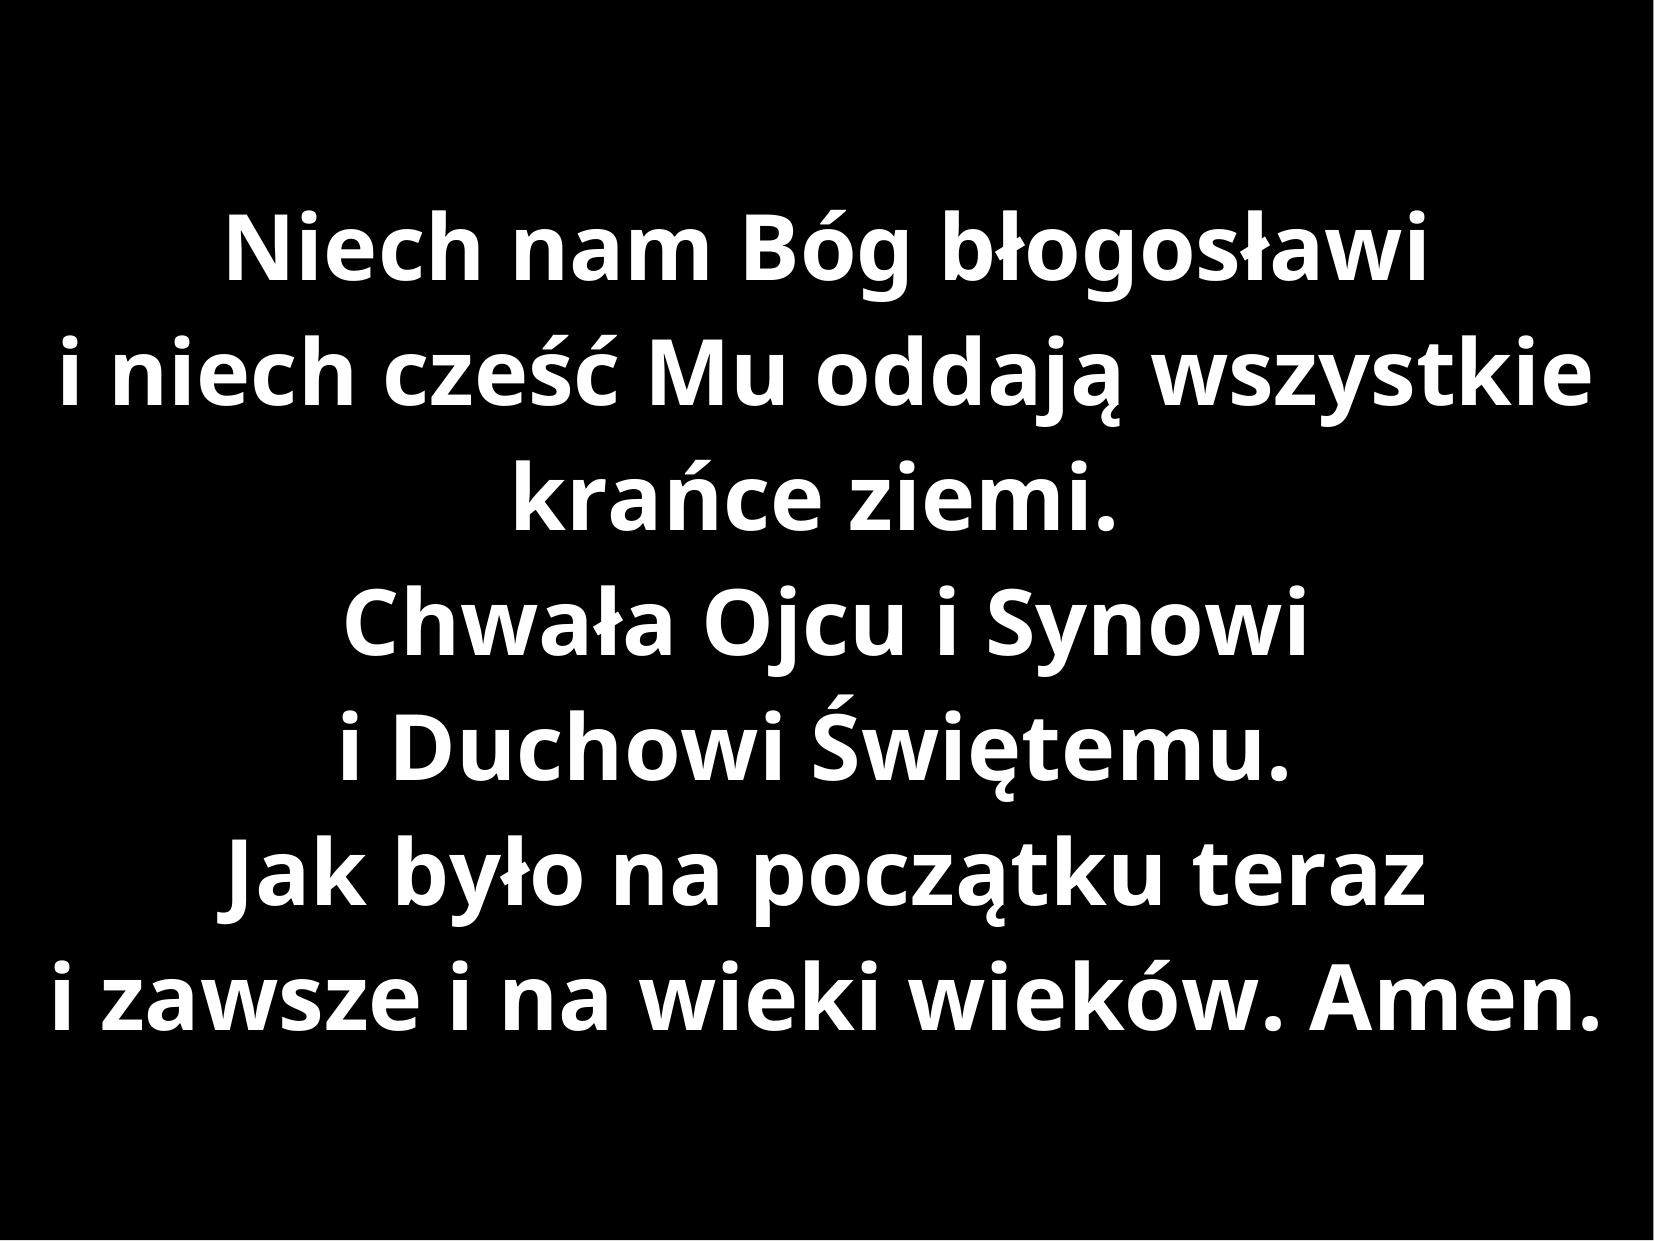

# Niech nam Bóg błogosławi i niech cześć Mu oddają wszystkie krańce ziemi. Chwała Ojcu i Synowi i Duchowi Świętemu. Jak było na początku teraz i zawsze i na wieki wieków. Amen.